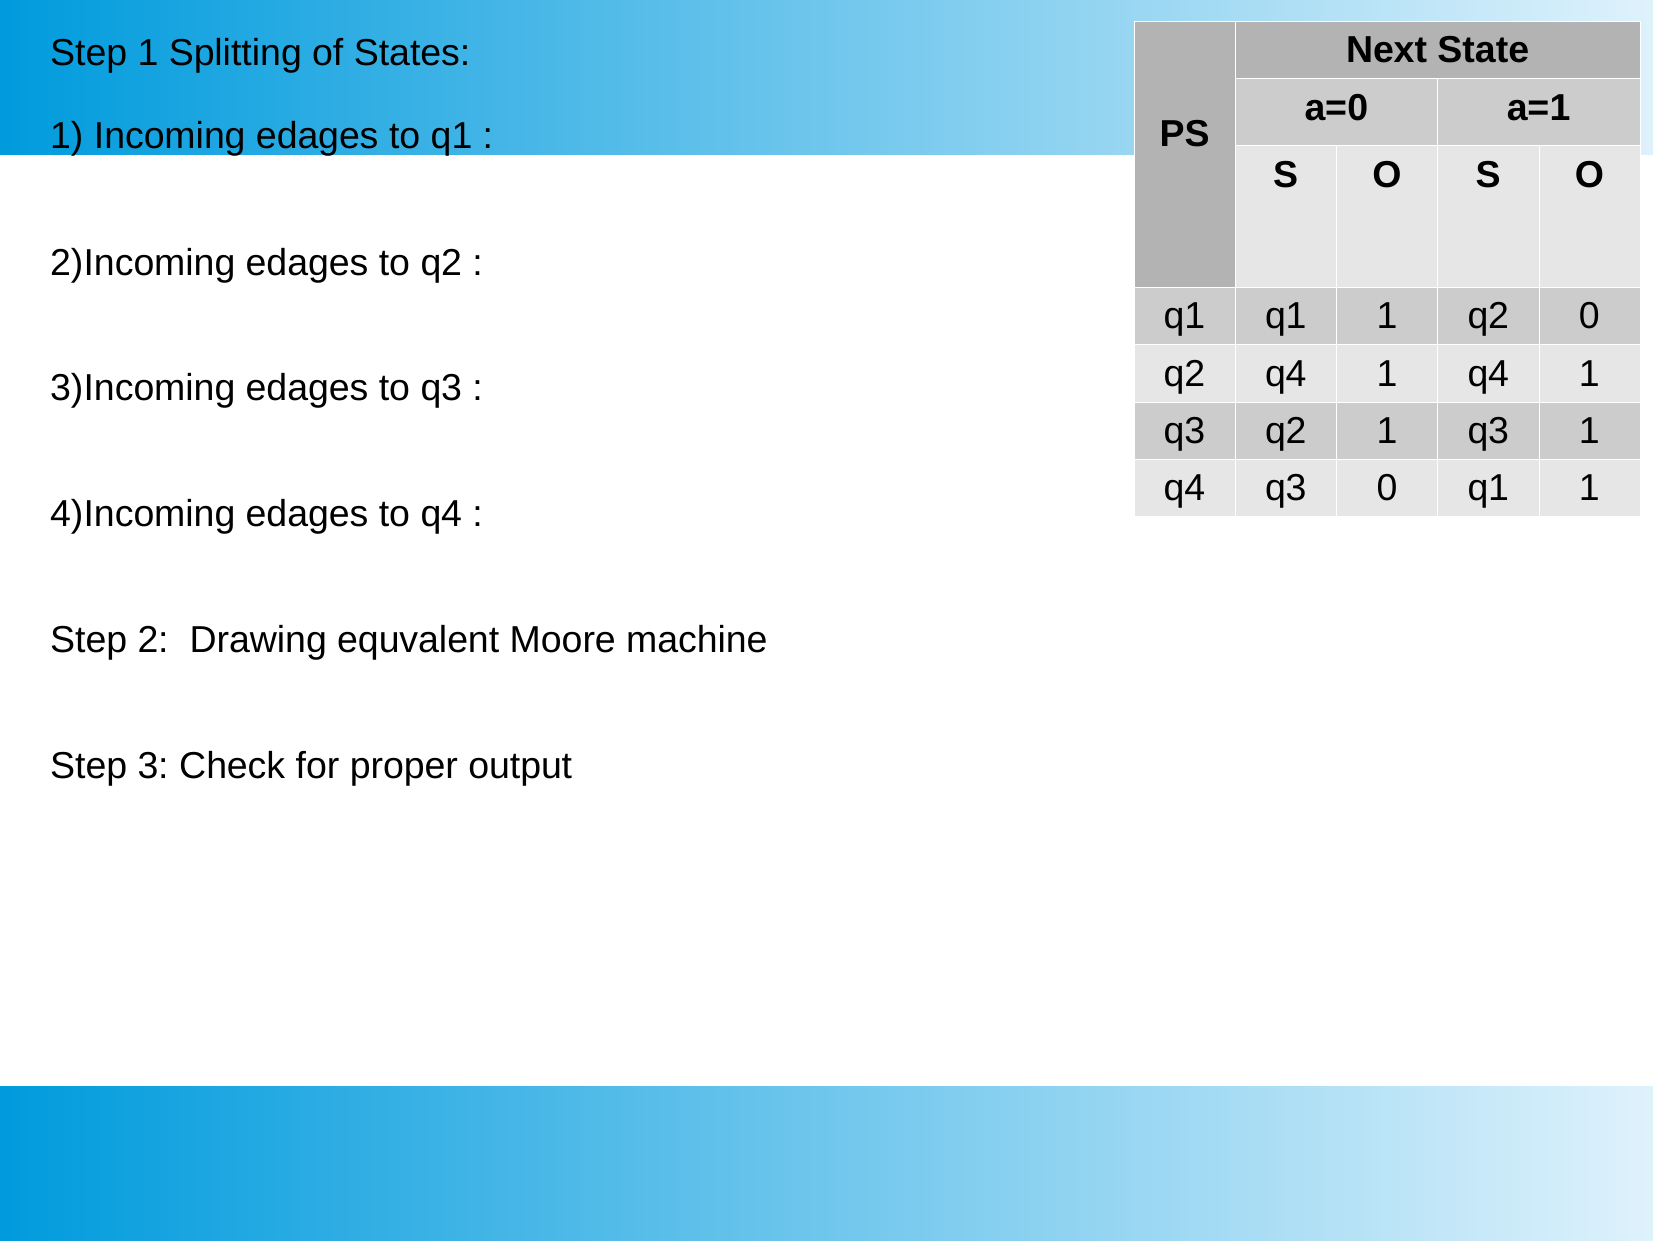

| PS | Next State | | | |
| --- | --- | --- | --- | --- |
| | a=0 | | a=1 | |
| | S | O | S | O |
| q1 | q1 | 1 | q2 | 0 |
| q2 | q4 | 1 | q4 | 1 |
| q3 | q2 | 1 | q3 | 1 |
| q4 | q3 | 0 | q1 | 1 |
Step 1 Splitting of States:
1) Incoming edages to q1 :
2)Incoming edages to q2 :
3)Incoming edages to q3 :
4)Incoming edages to q4 :
Step 2: Drawing equvalent Moore machine
Step 3: Check for proper output